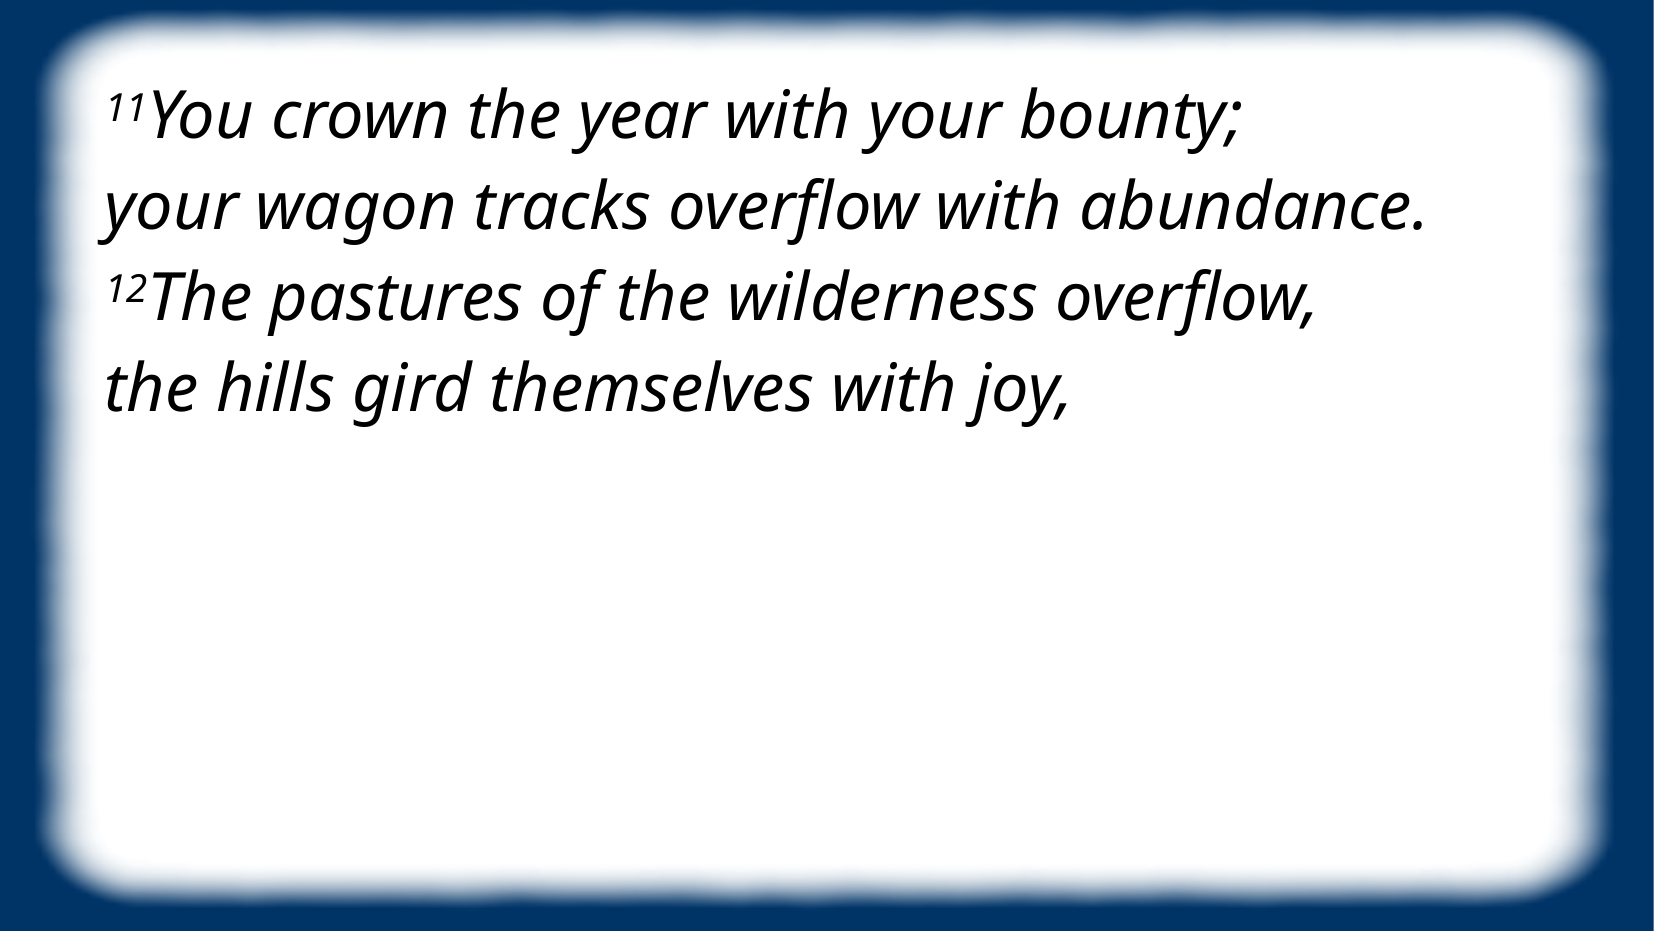

11You crown the year with your bounty;
your wagon tracks overflow with abundance.
12The pastures of the wilderness overflow,
the hills gird themselves with joy,